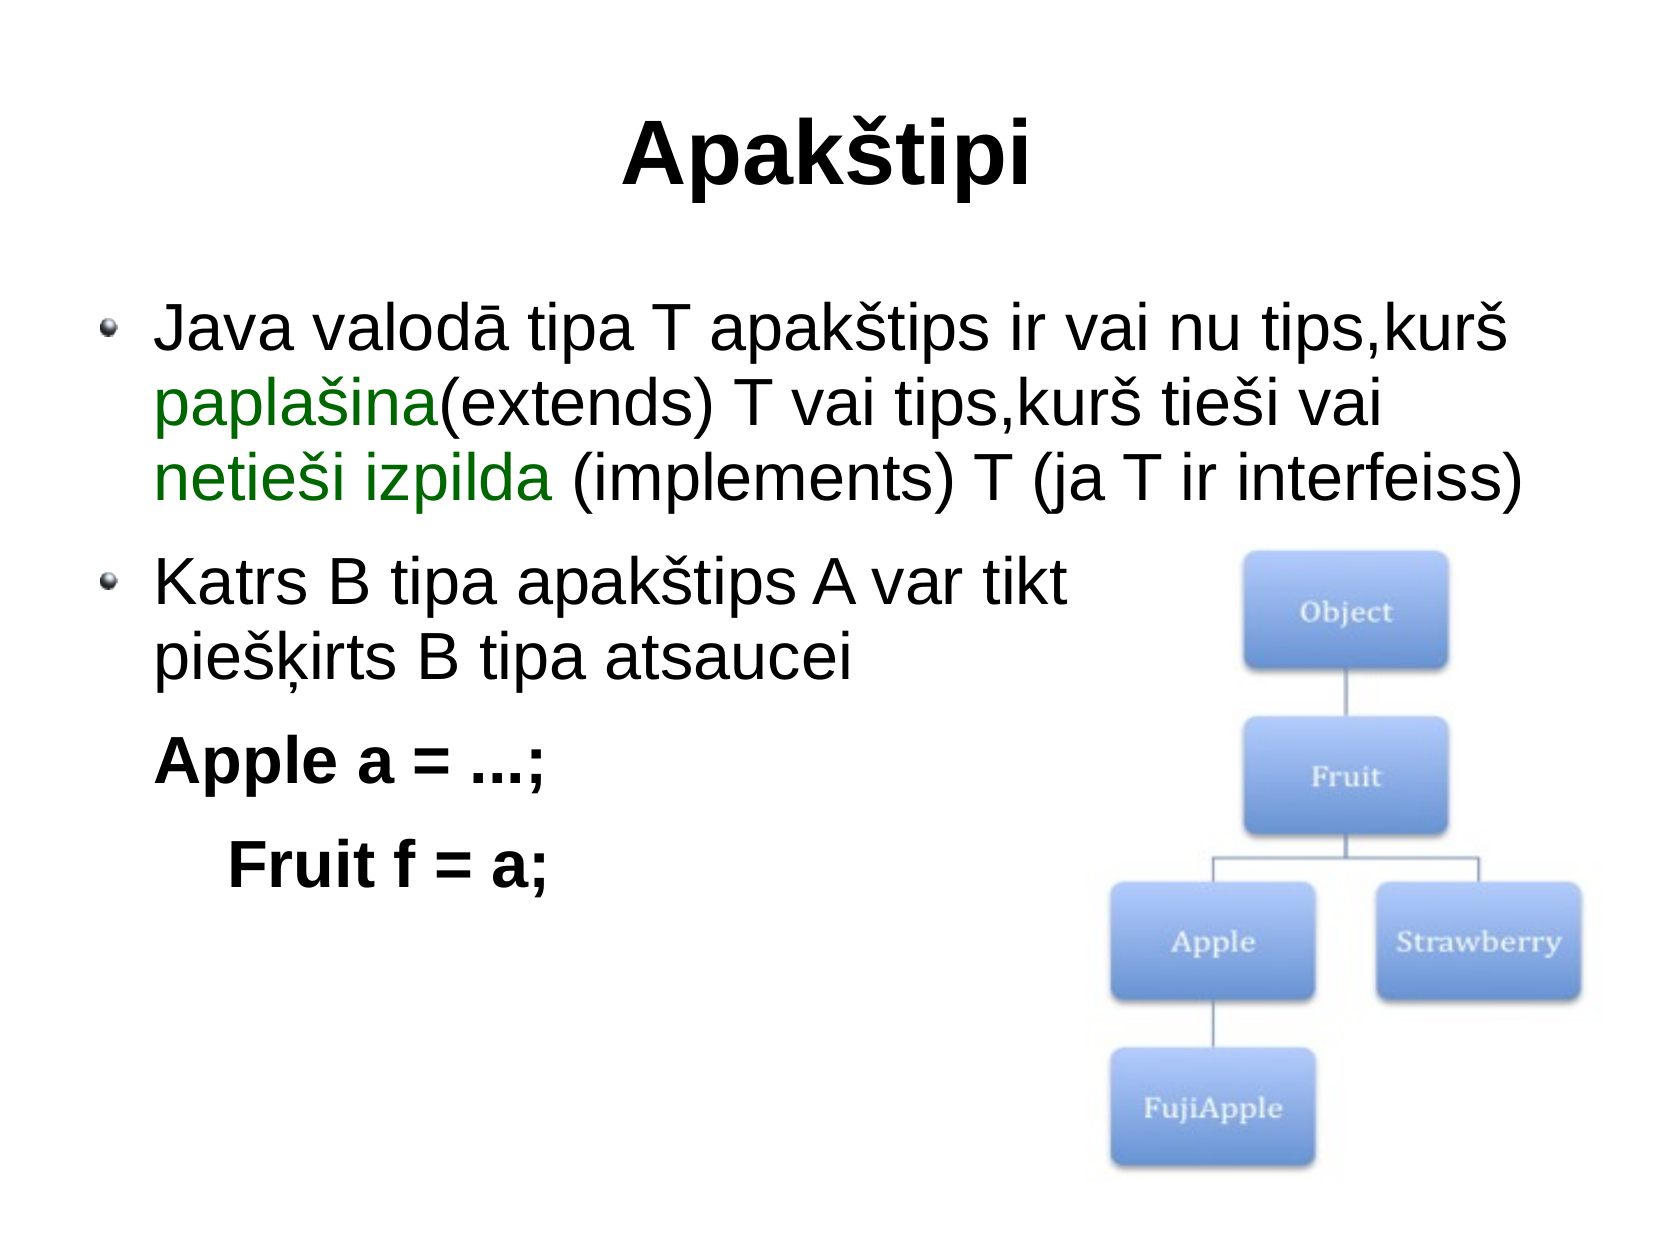

# Apakštipi
Java valodā tipa T apakštips ir vai nu tips,kurš paplašina(extends) T vai tips,kurš tieši vai netieši izpilda (implements) T (ja T ir interfeiss)
Katrs B tipa apakštips A var tikt piešķirts B tipa atsaucei
Apple a = ...;
	Fruit f = a;